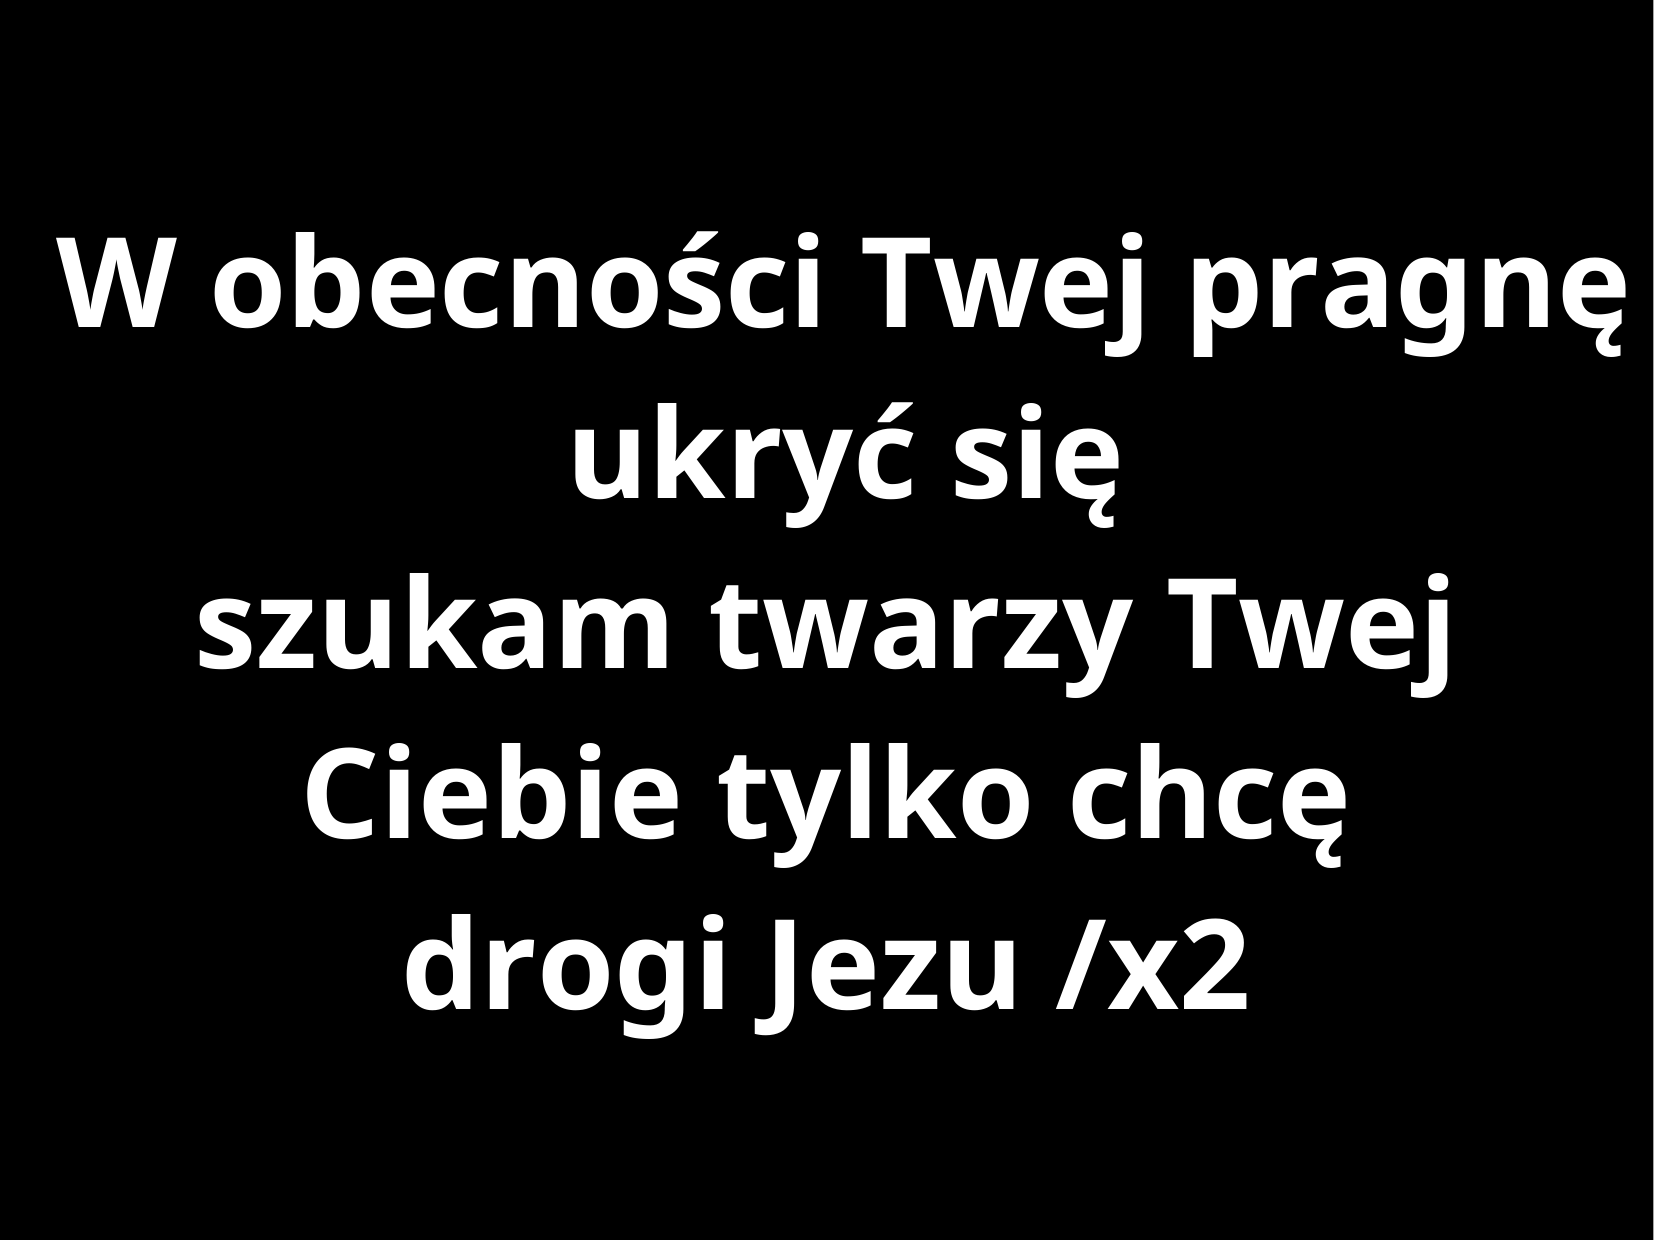

# W obecności Twej pragnę ukryć się
szukam twarzy Twej
Ciebie tylko chcę
drogi Jezu /x2